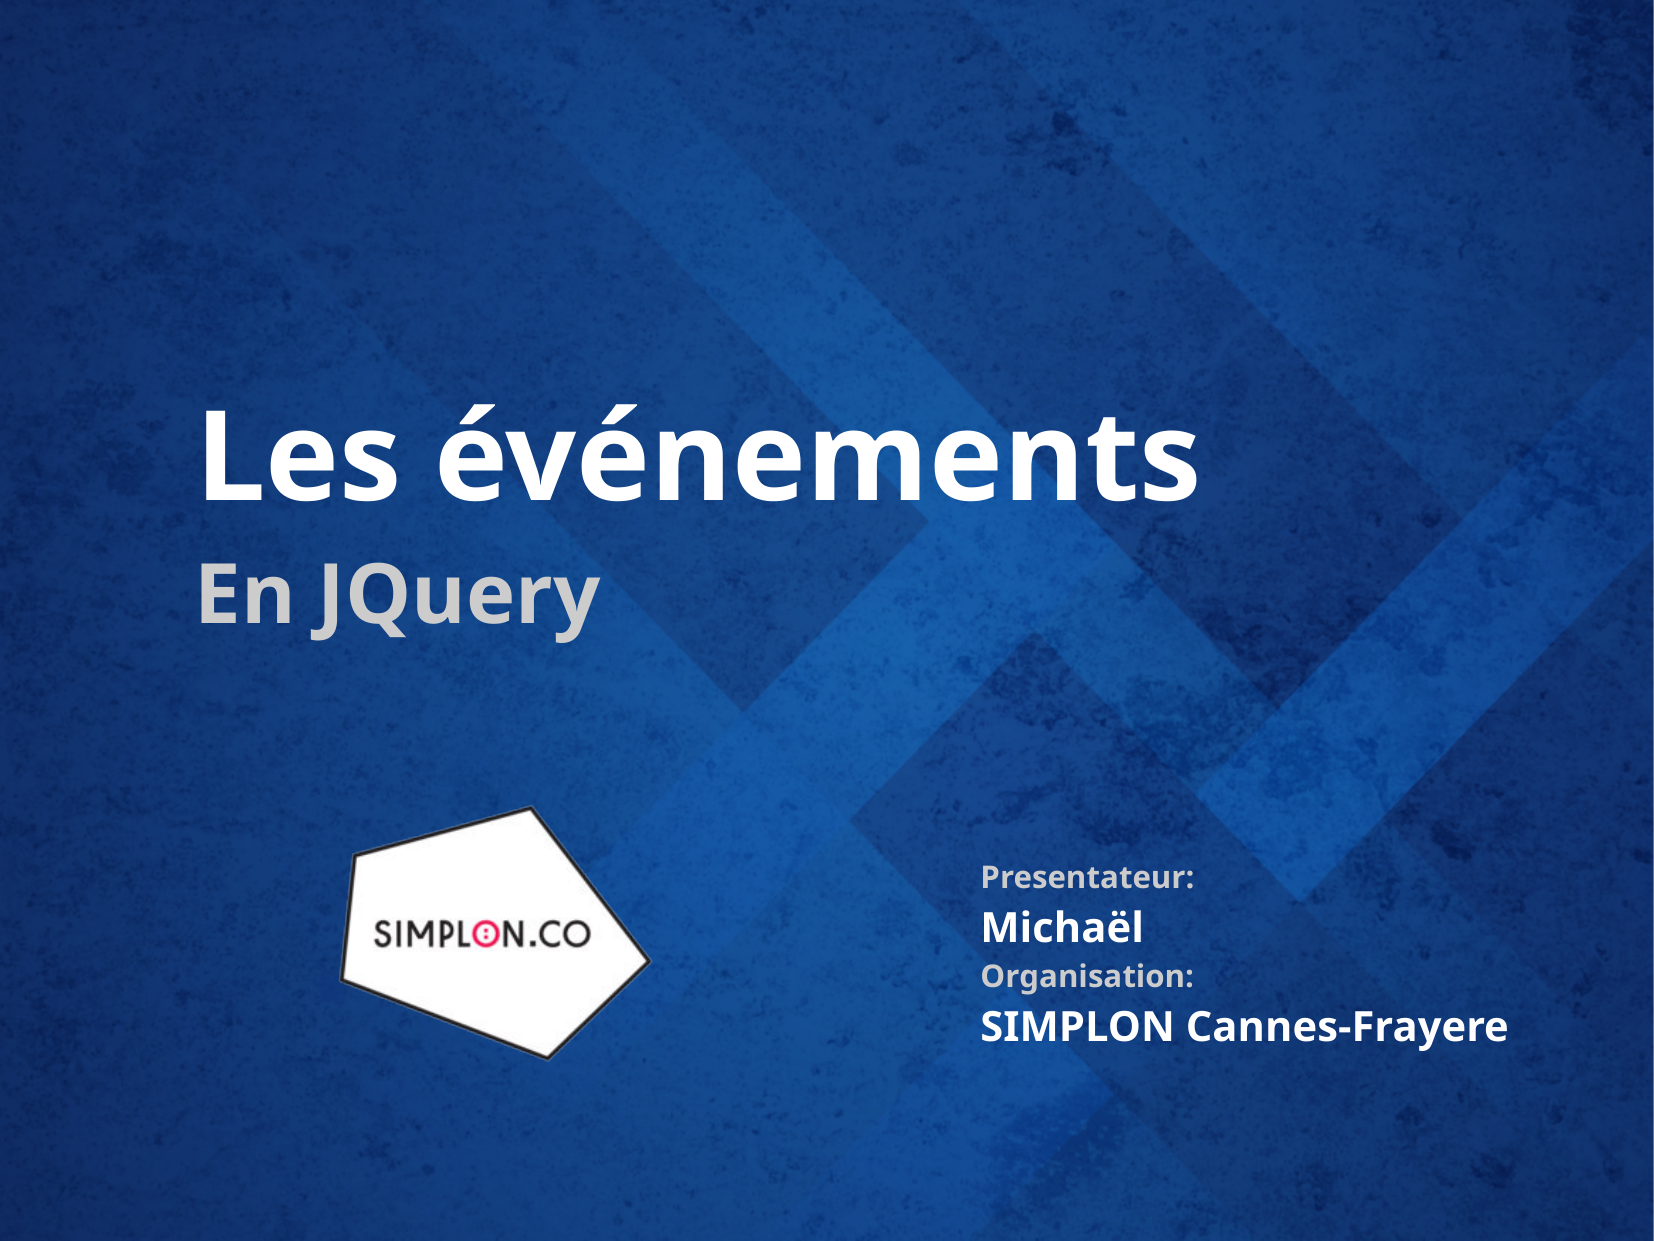

# Les événements
En JQuery
Presentateur:
Michaël
Organisation:
SIMPLON Cannes-Frayere